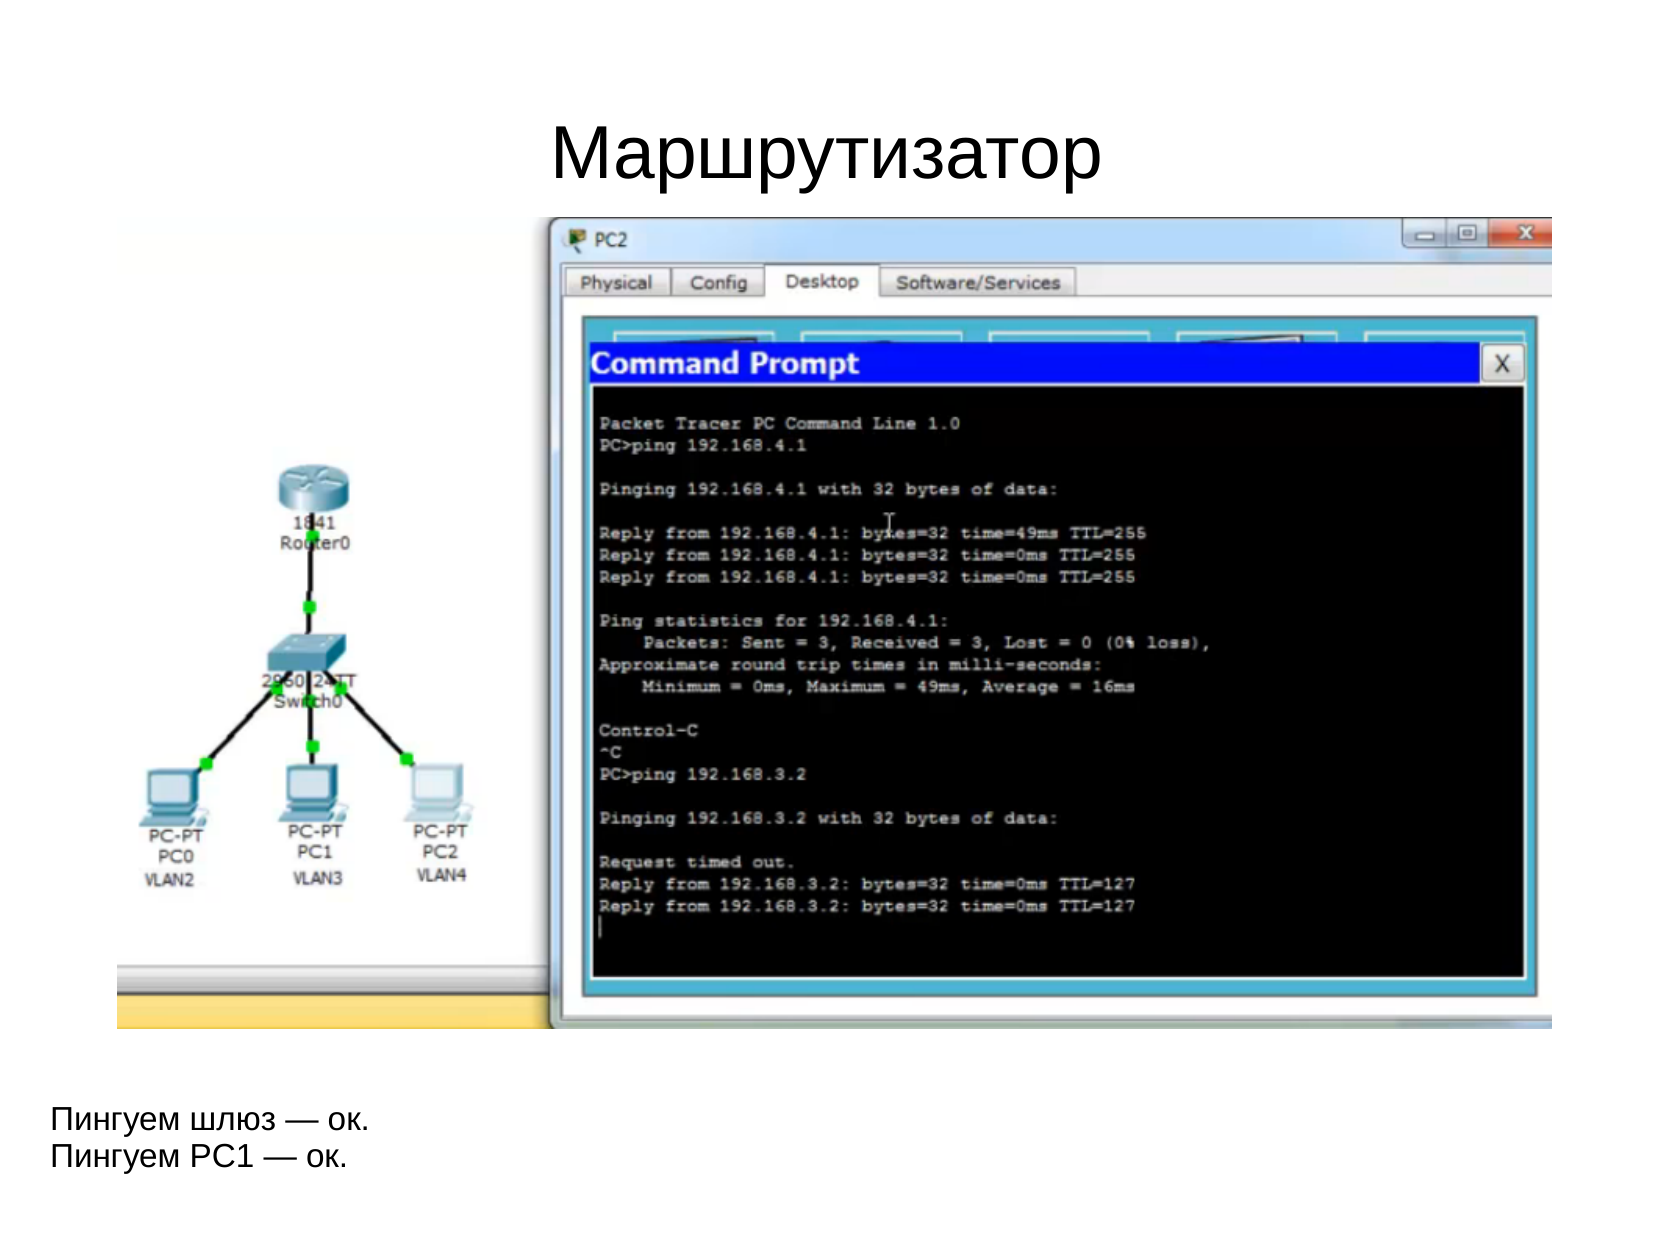

# Маршрутизатор
Пингуем шлюз — ок.
Пингуем PC1 — ок.